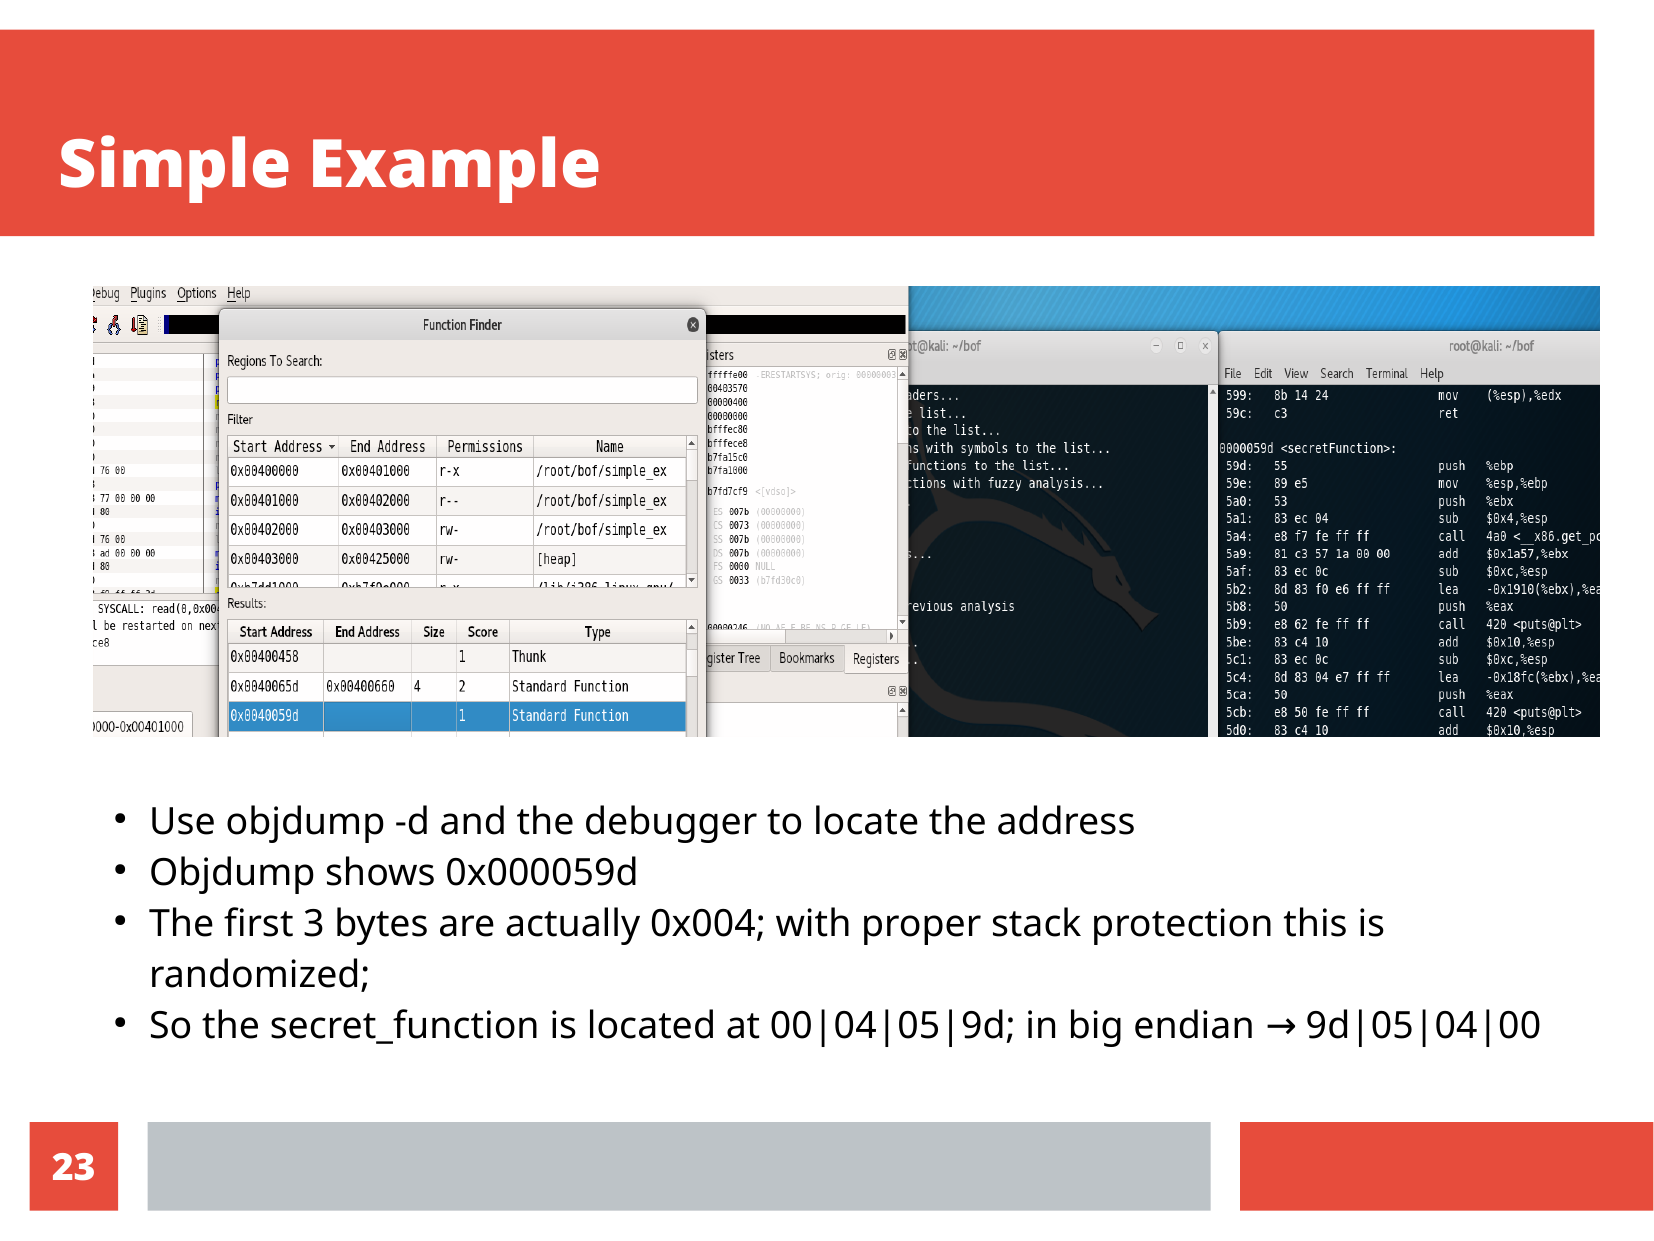

# Simple Example
Use objdump -d and the debugger to locate the address
Objdump shows 0x000059d
The first 3 bytes are actually 0x004; with proper stack protection this is randomized;
So the secret_function is located at 00|04|05|9d; in big endian → 9d|05|04|00
23